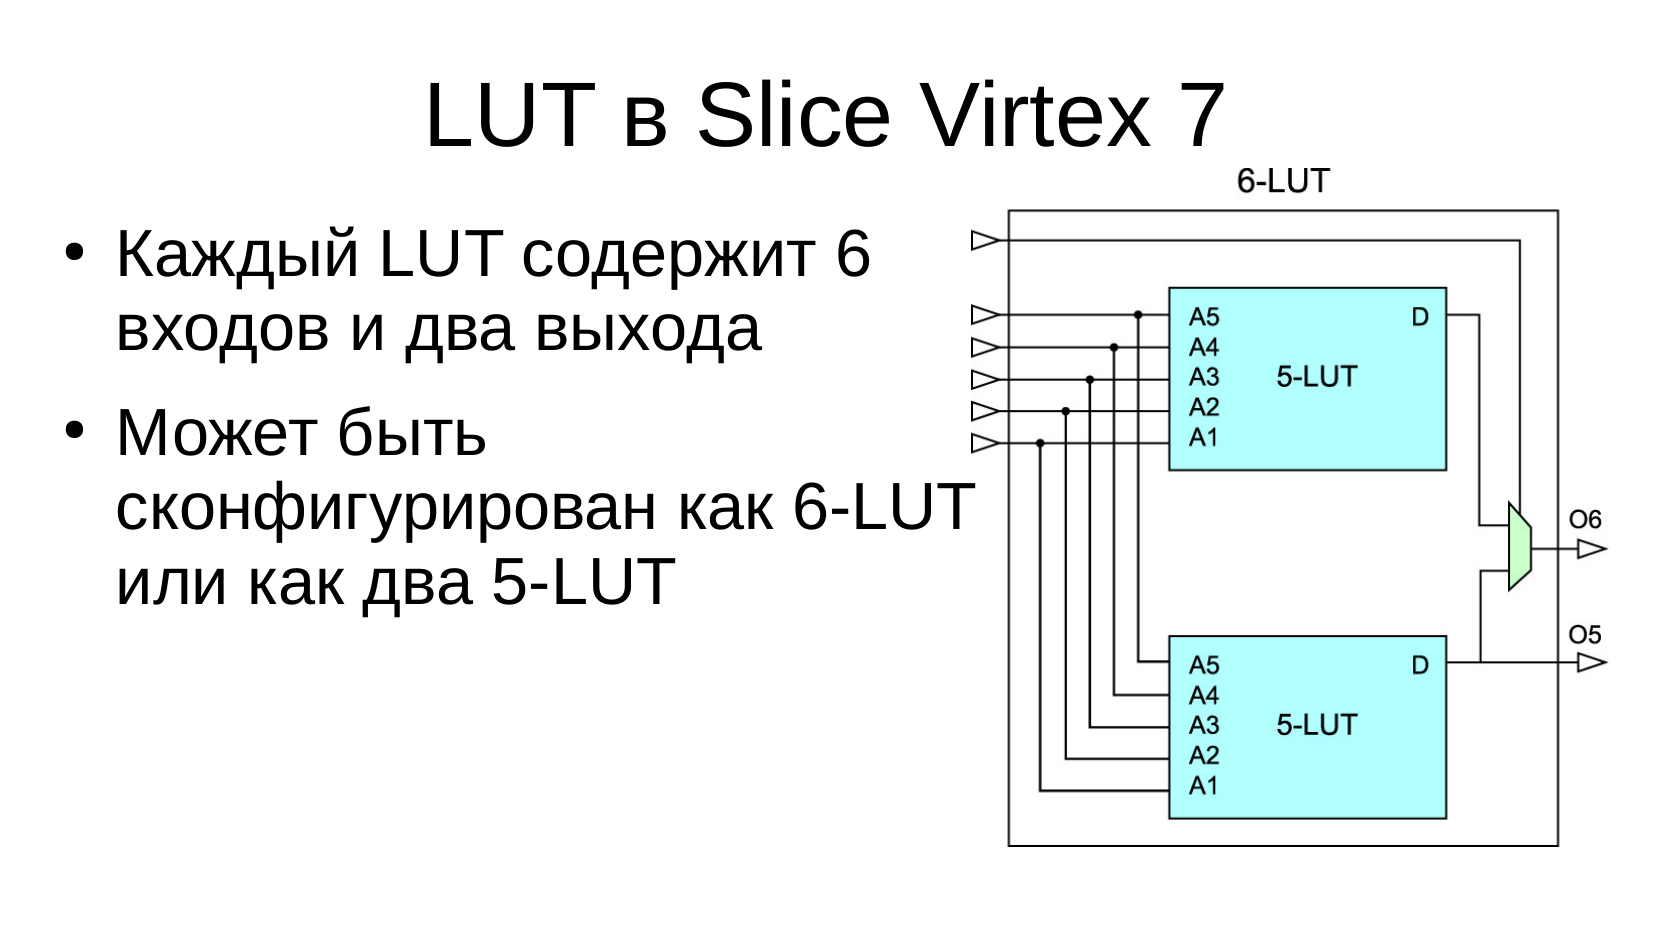

# LUT в Slice Virtex 7
Каждый LUT содержит 6 входов и два выхода
Может быть сконфигурирован как 6-LUT или как два 5-LUT